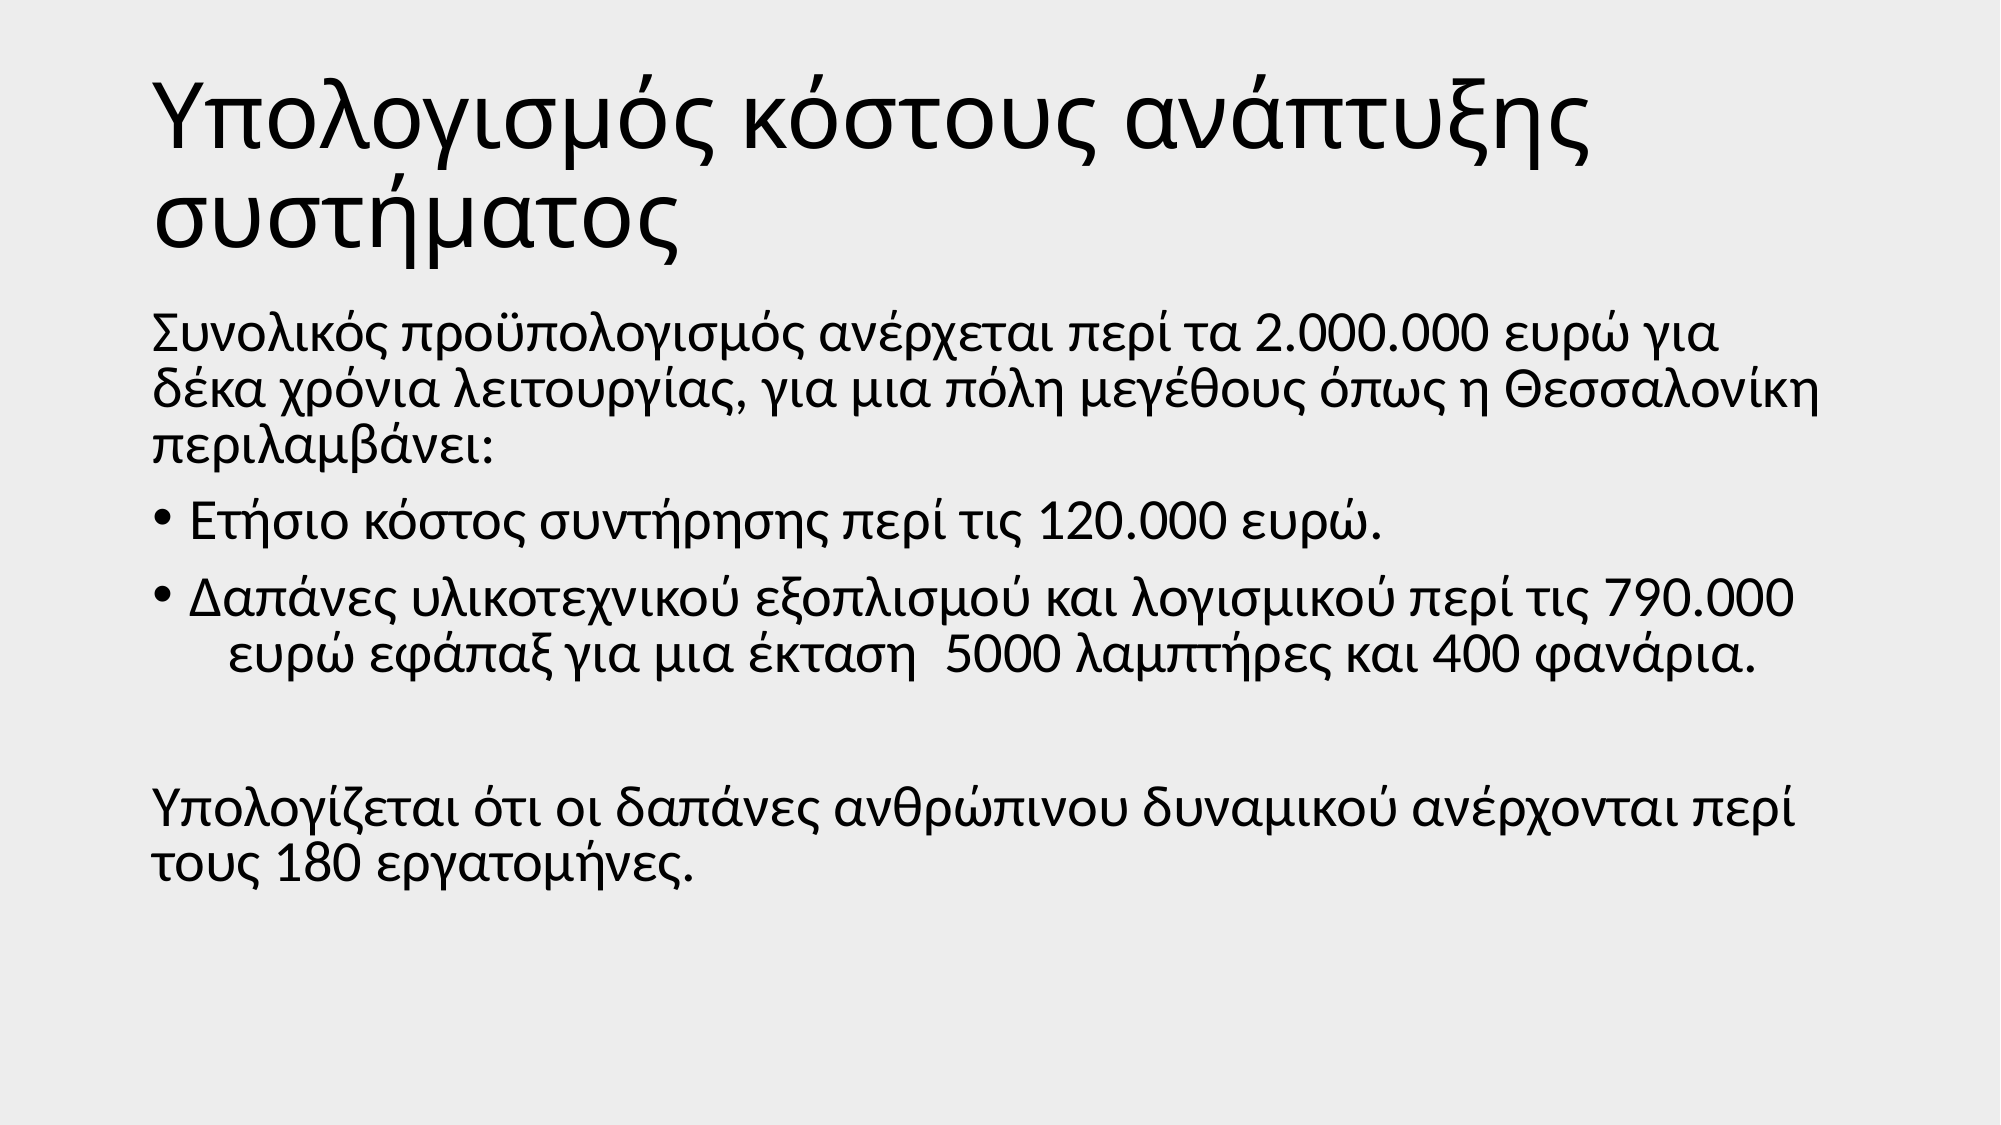

# Υπολογισμός κόστους ανάπτυξης συστήματος
Συνολικός προϋπολογισμός ανέρχεται περί τα 2.000.000 ευρώ για δέκα χρόνια λειτουργίας, για μια πόλη μεγέθους όπως η Θεσσαλονίκη περιλαμβάνει:
Ετήσιο κόστος συντήρησης περί τις 120.000 ευρώ.
Δαπάνες υλικοτεχνικού εξοπλισμού και λογισμικού περί τις 790.000 ευρώ εφάπαξ για μια έκταση 5000 λαμπτήρες και 400 φανάρια.
Υπολογίζεται ότι οι δαπάνες ανθρώπινου δυναμικού ανέρχονται περί τους 180 εργατομήνες.